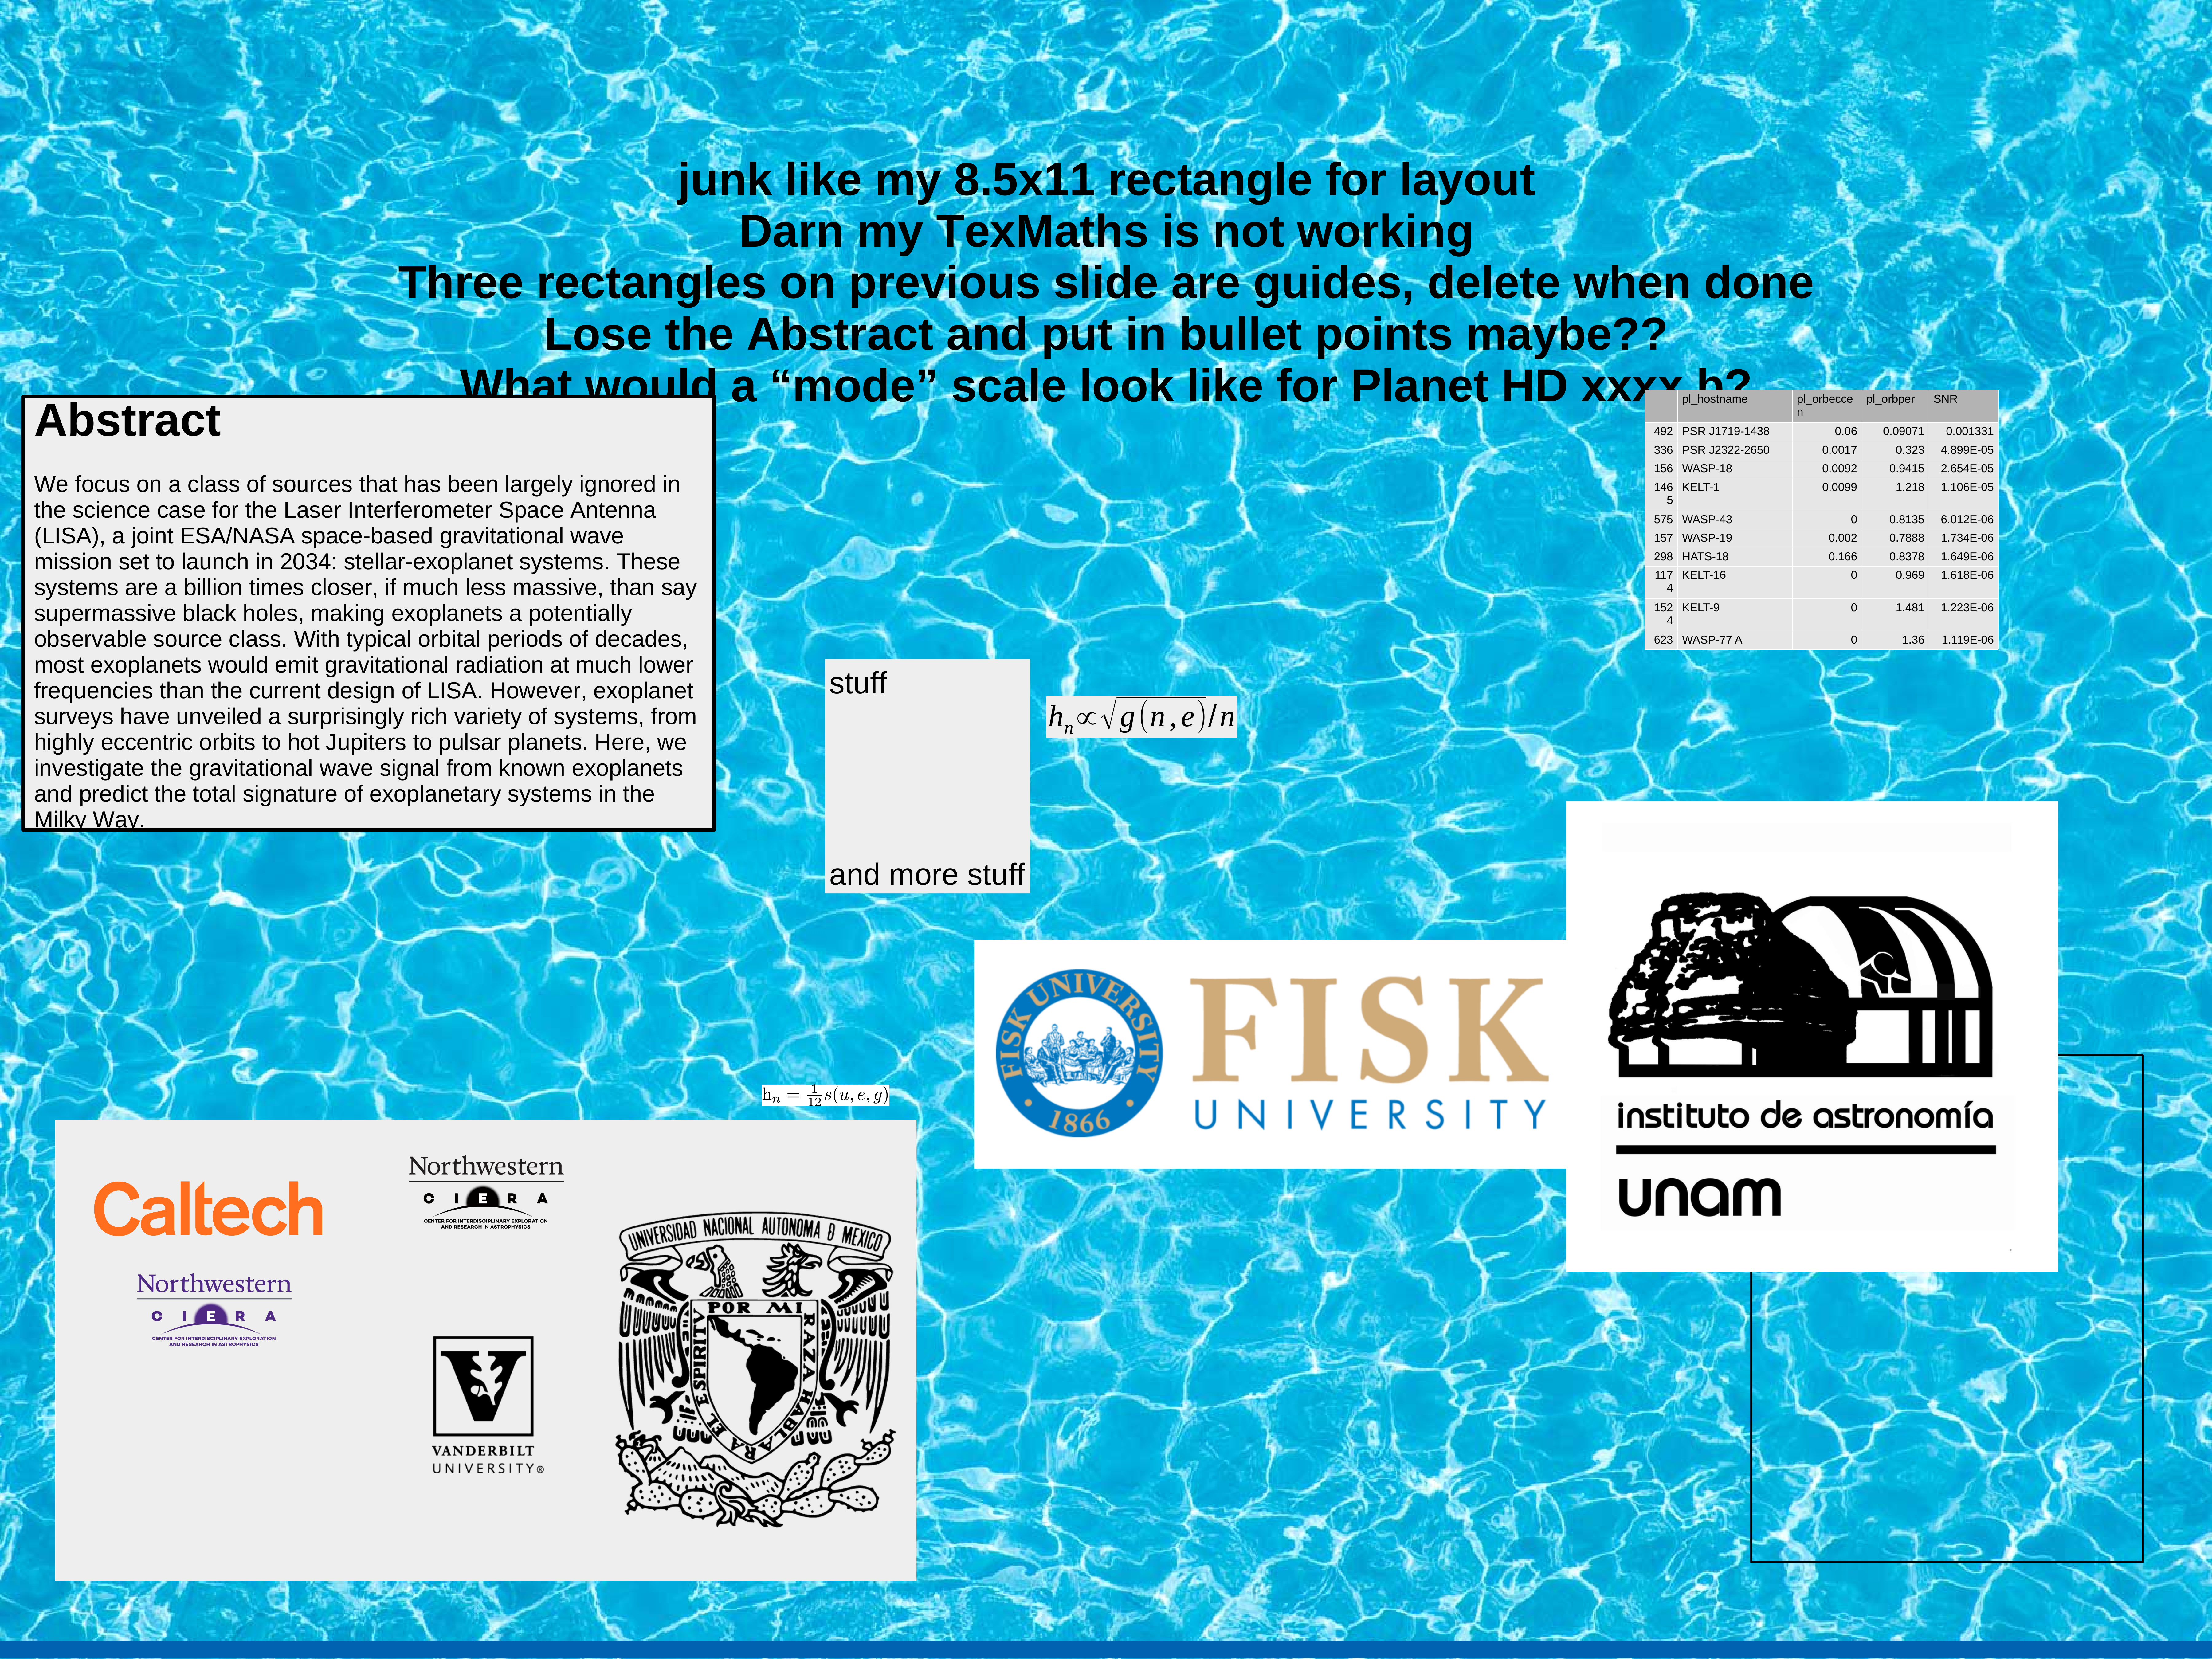

# junk like my 8.5x11 rectangle for layout Darn my TexMaths is not working Three rectangles on previous slide are guides, delete when done Lose the Abstract and put in bullet points maybe?? What would a “mode” scale look like for Planet HD xxxx b?
| | pl\_hostname | pl\_orbeccen | pl\_orbper | SNR |
| --- | --- | --- | --- | --- |
| 492 | PSR J1719-1438 | 0.06 | 0.09071 | 0.001331 |
| 336 | PSR J2322-2650 | 0.0017 | 0.323 | 4.899E-05 |
| 156 | WASP-18 | 0.0092 | 0.9415 | 2.654E-05 |
| 1465 | KELT-1 | 0.0099 | 1.218 | 1.106E-05 |
| 575 | WASP-43 | 0 | 0.8135 | 6.012E-06 |
| 157 | WASP-19 | 0.002 | 0.7888 | 1.734E-06 |
| 298 | HATS-18 | 0.166 | 0.8378 | 1.649E-06 |
| 1174 | KELT-16 | 0 | 0.969 | 1.618E-06 |
| 1524 | KELT-9 | 0 | 1.481 | 1.223E-06 |
| 623 | WASP-77 A | 0 | 1.36 | 1.119E-06 |
Abstract
We focus on a class of sources that has been largely ignored in the science case for the Laser Interferometer Space Antenna (LISA), a joint ESA/NASA space-based gravitational wave mission set to launch in 2034: stellar-exoplanet systems. These systems are a billion times closer, if much less massive, than say supermassive black holes, making exoplanets a potentially observable source class. With typical orbital periods of decades, most exoplanets would emit gravitational radiation at much lower frequencies than the current design of LISA. However, exoplanet surveys have unveiled a surprisingly rich variety of systems, from highly eccentric orbits to hot Jupiters to pulsar planets. Here, we investigate the gravitational wave signal from known exoplanets and predict the total signature of exoplanetary systems in the Milky Way.
stuff
and more stuff